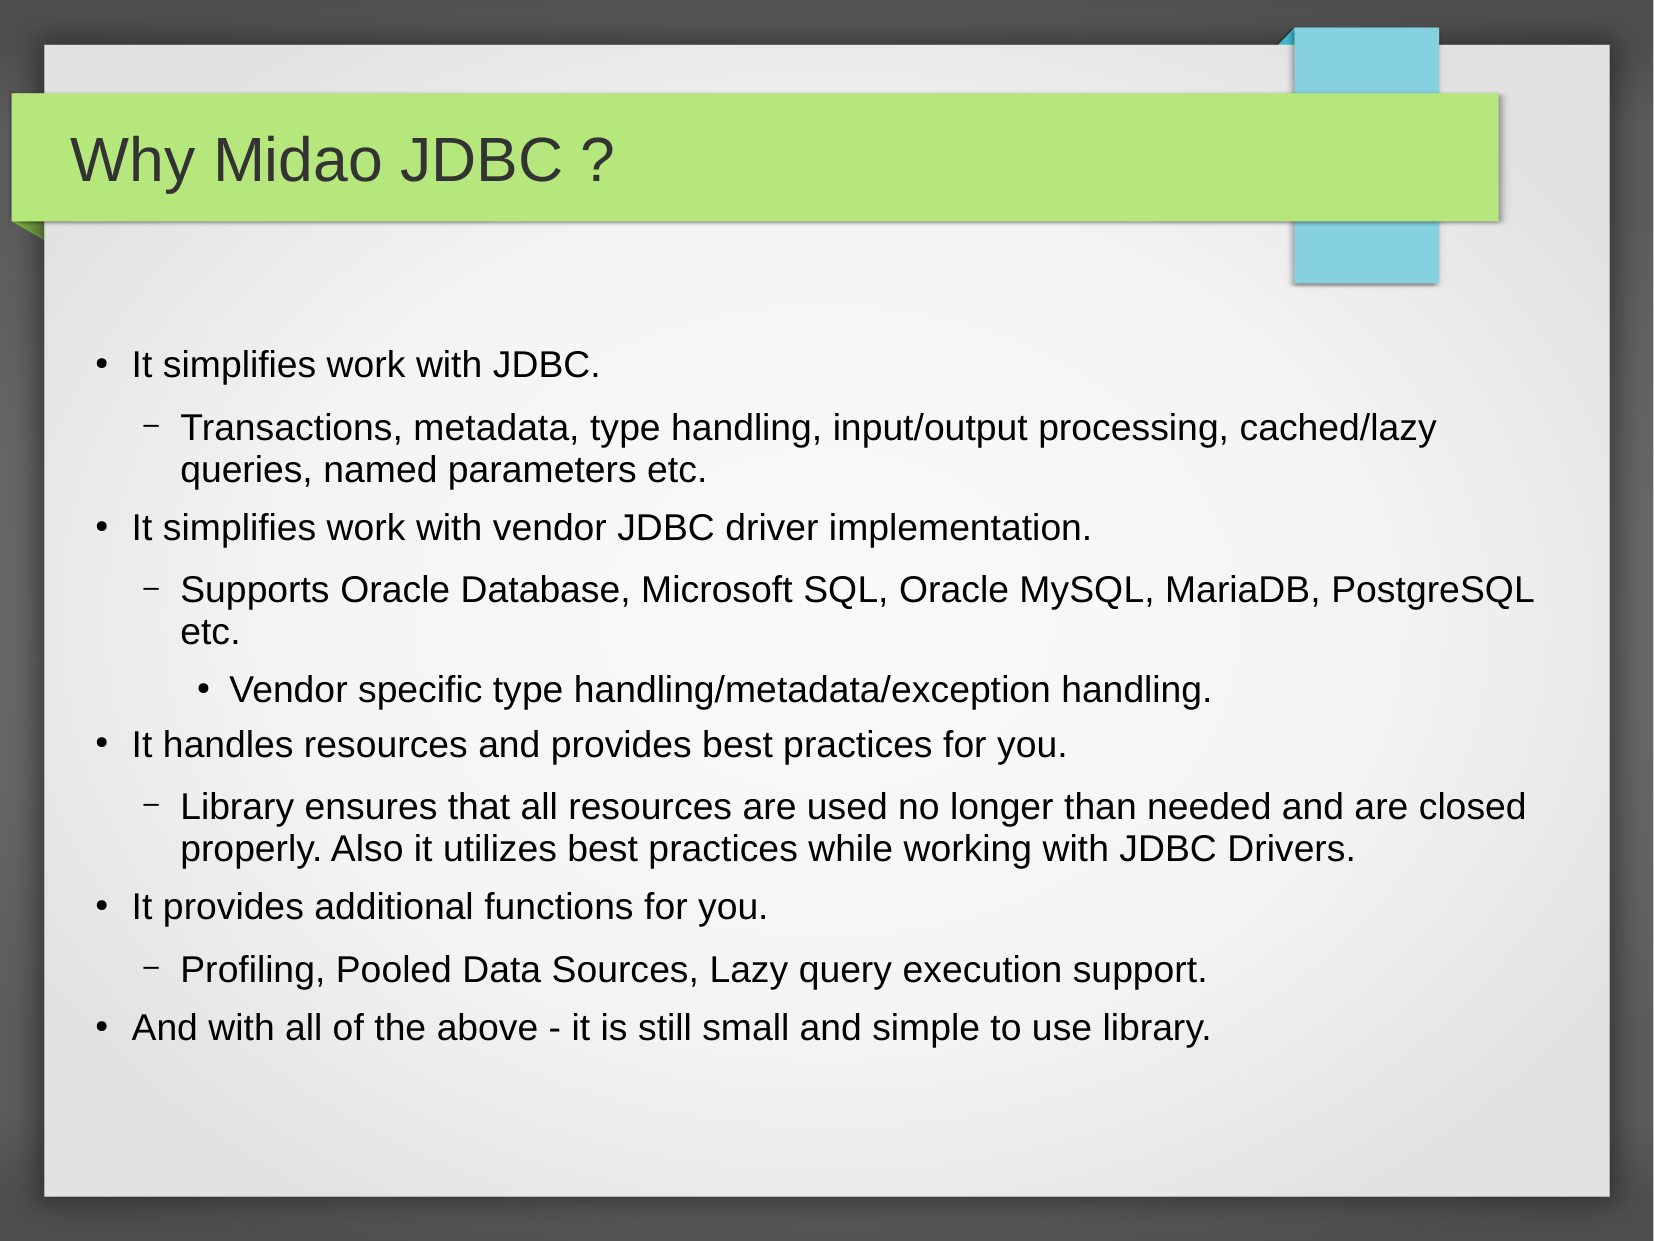

# Why Midao JDBC ?
It simplifies work with JDBC.
Transactions, metadata, type handling, input/output processing, cached/lazy queries, named parameters etc.
It simplifies work with vendor JDBC driver implementation.
Supports Oracle Database, Microsoft SQL, Oracle MySQL, MariaDB, PostgreSQL etc.
Vendor specific type handling/metadata/exception handling.
It handles resources and provides best practices for you.
Library ensures that all resources are used no longer than needed and are closed properly. Also it utilizes best practices while working with JDBC Drivers.
It provides additional functions for you.
Profiling, Pooled Data Sources, Lazy query execution support.
And with all of the above - it is still small and simple to use library.